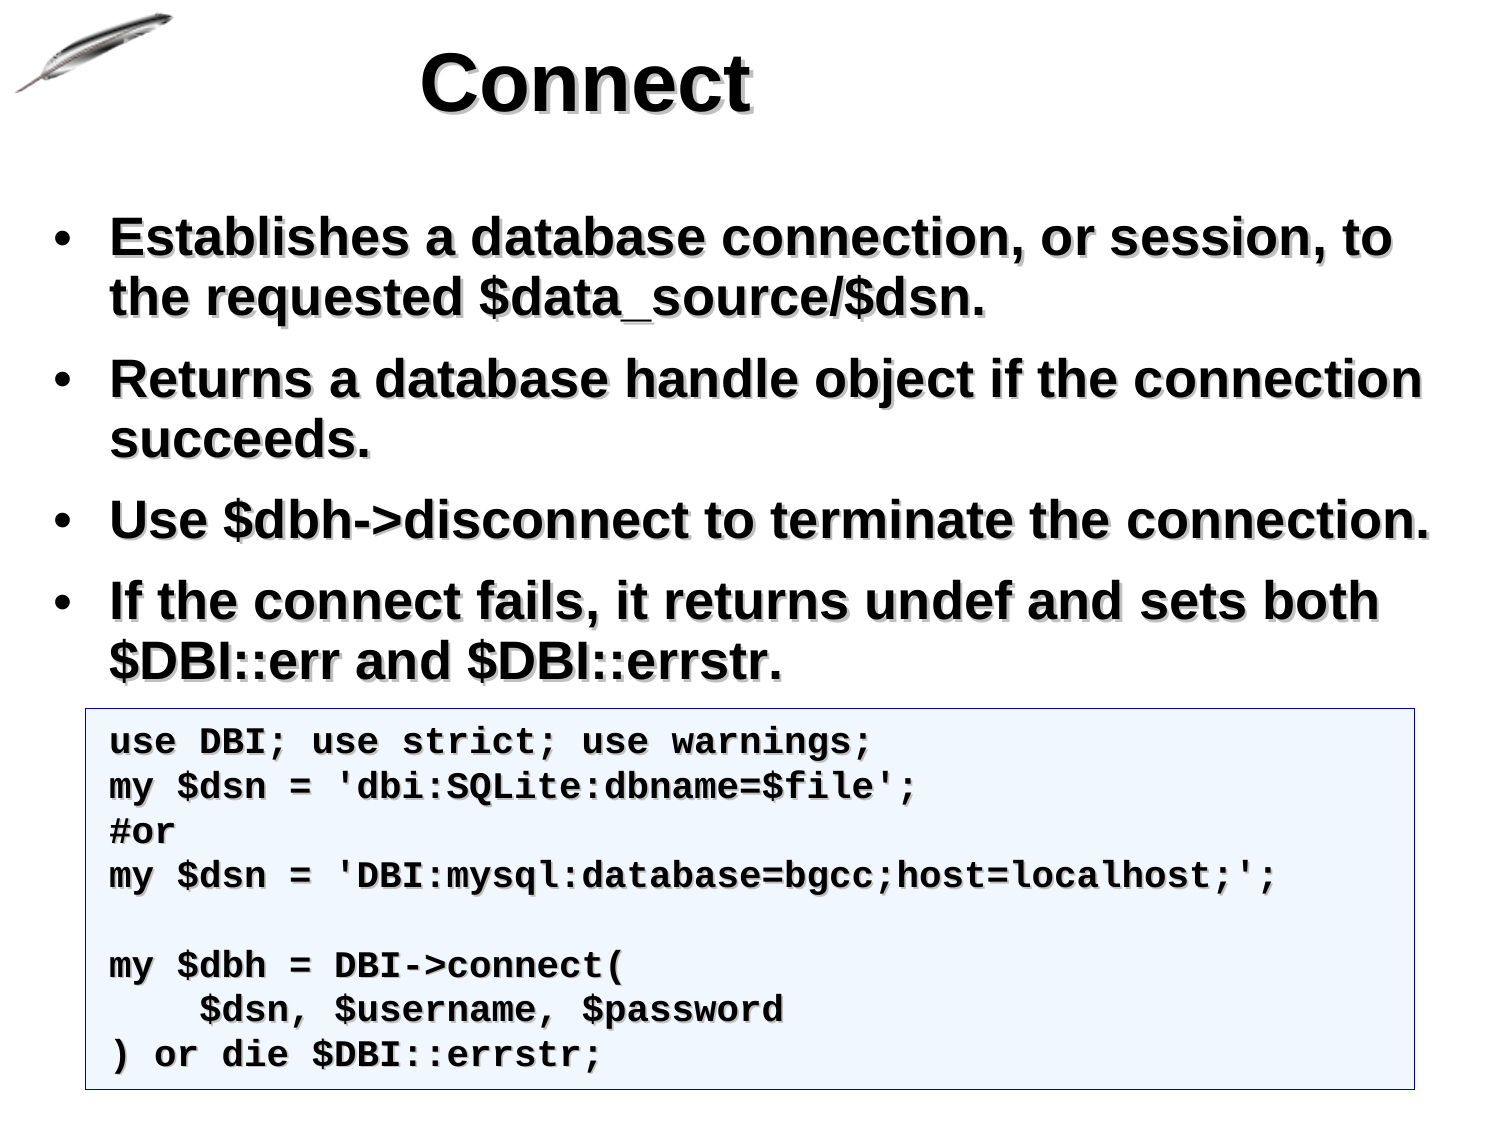

# Connect
Establishes a database connection, or session, to the requested $data_source/$dsn.
Returns a database handle object if the connection succeeds.
Use $dbh->disconnect to terminate the connection.
If the connect fails, it returns undef and sets both $DBI::err and $DBI::errstr.
use DBI; use strict; use warnings;
my $dsn = 'dbi:SQLite:dbname=$file';
#or
my $dsn = 'DBI:mysql:database=bgcc;host=localhost;';
my $dbh = DBI->connect(
 $dsn, $username, $password
) or die $DBI::errstr;